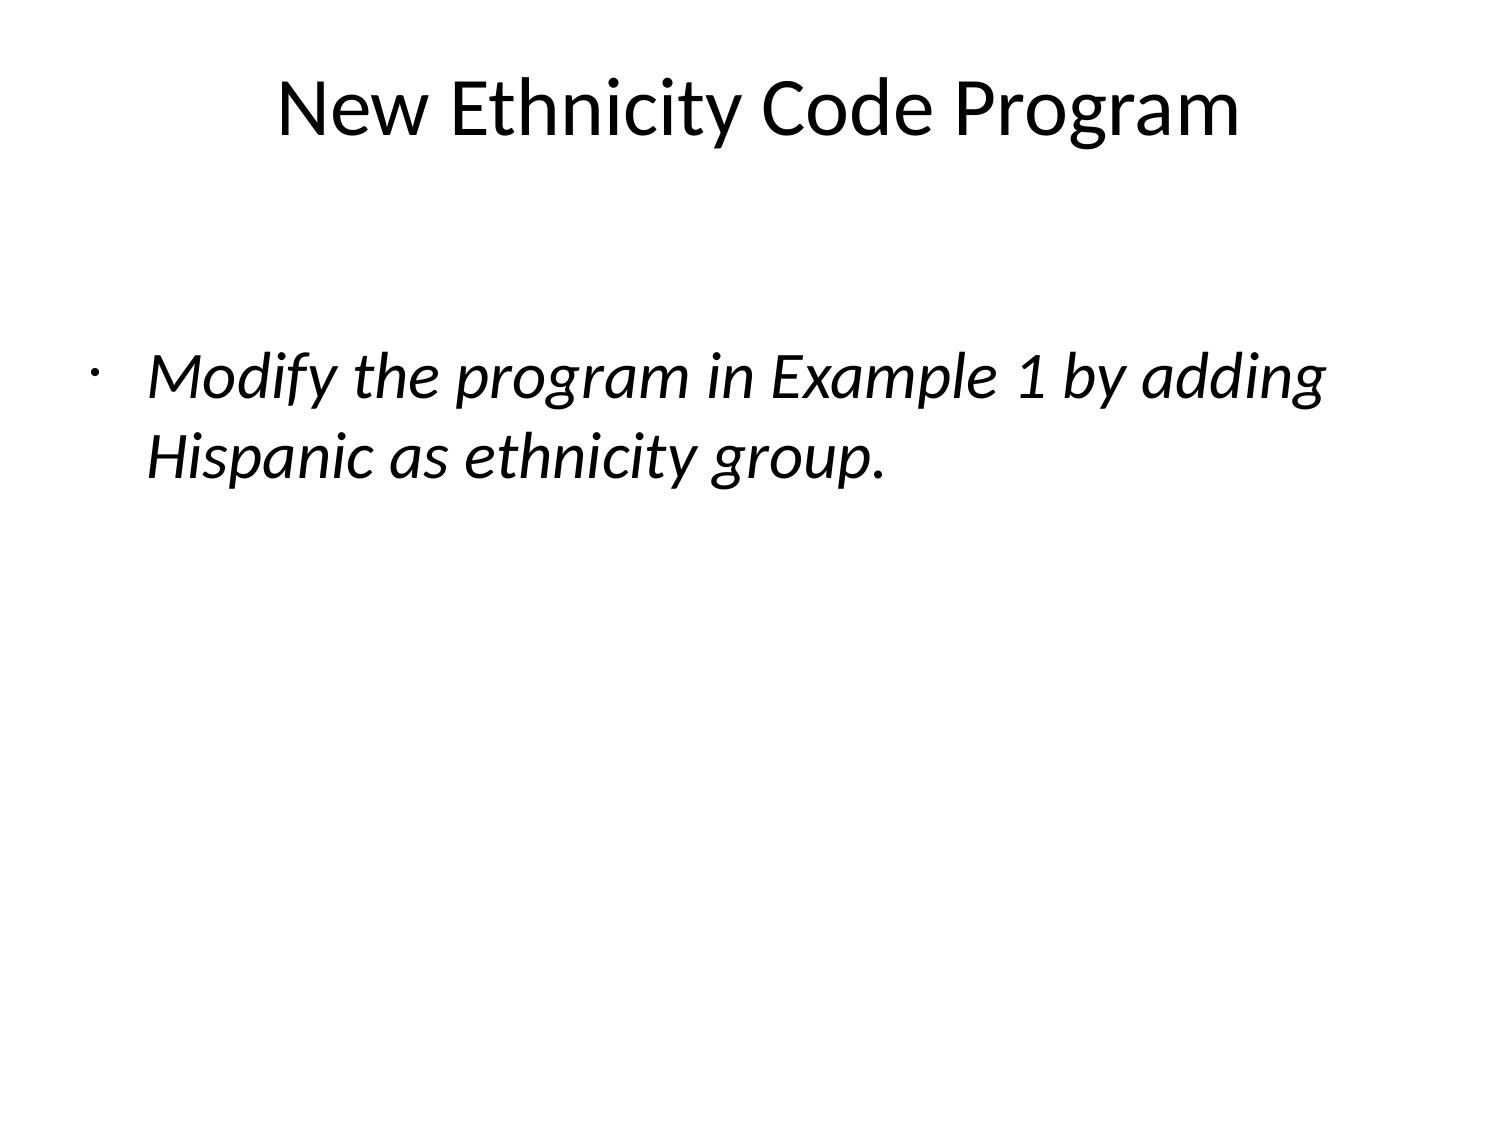

# New Ethnicity Code Program
Modify the program in Example 1 by adding Hispanic as ethnicity group.